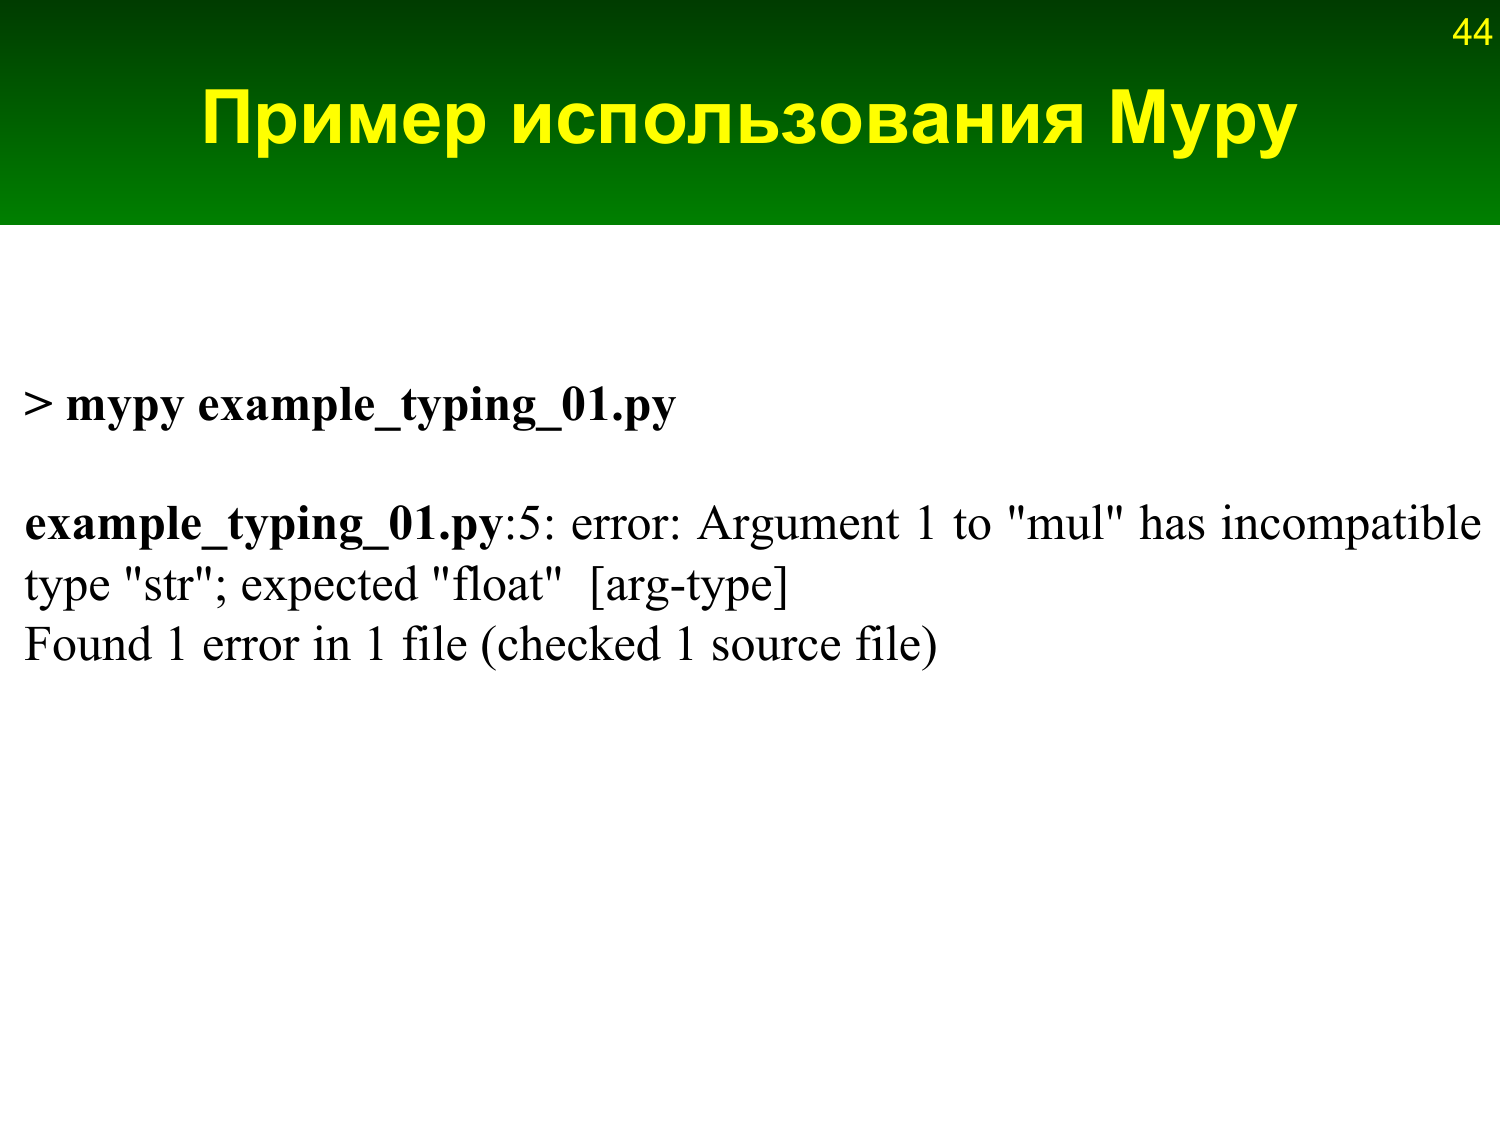

# Пример использования Mypy
> mypy example_typing_01.py
example_typing_01.py:5: error: Argument 1 to "mul" has incompatible type "str"; expected "float" [arg-type]
Found 1 error in 1 file (checked 1 source file)